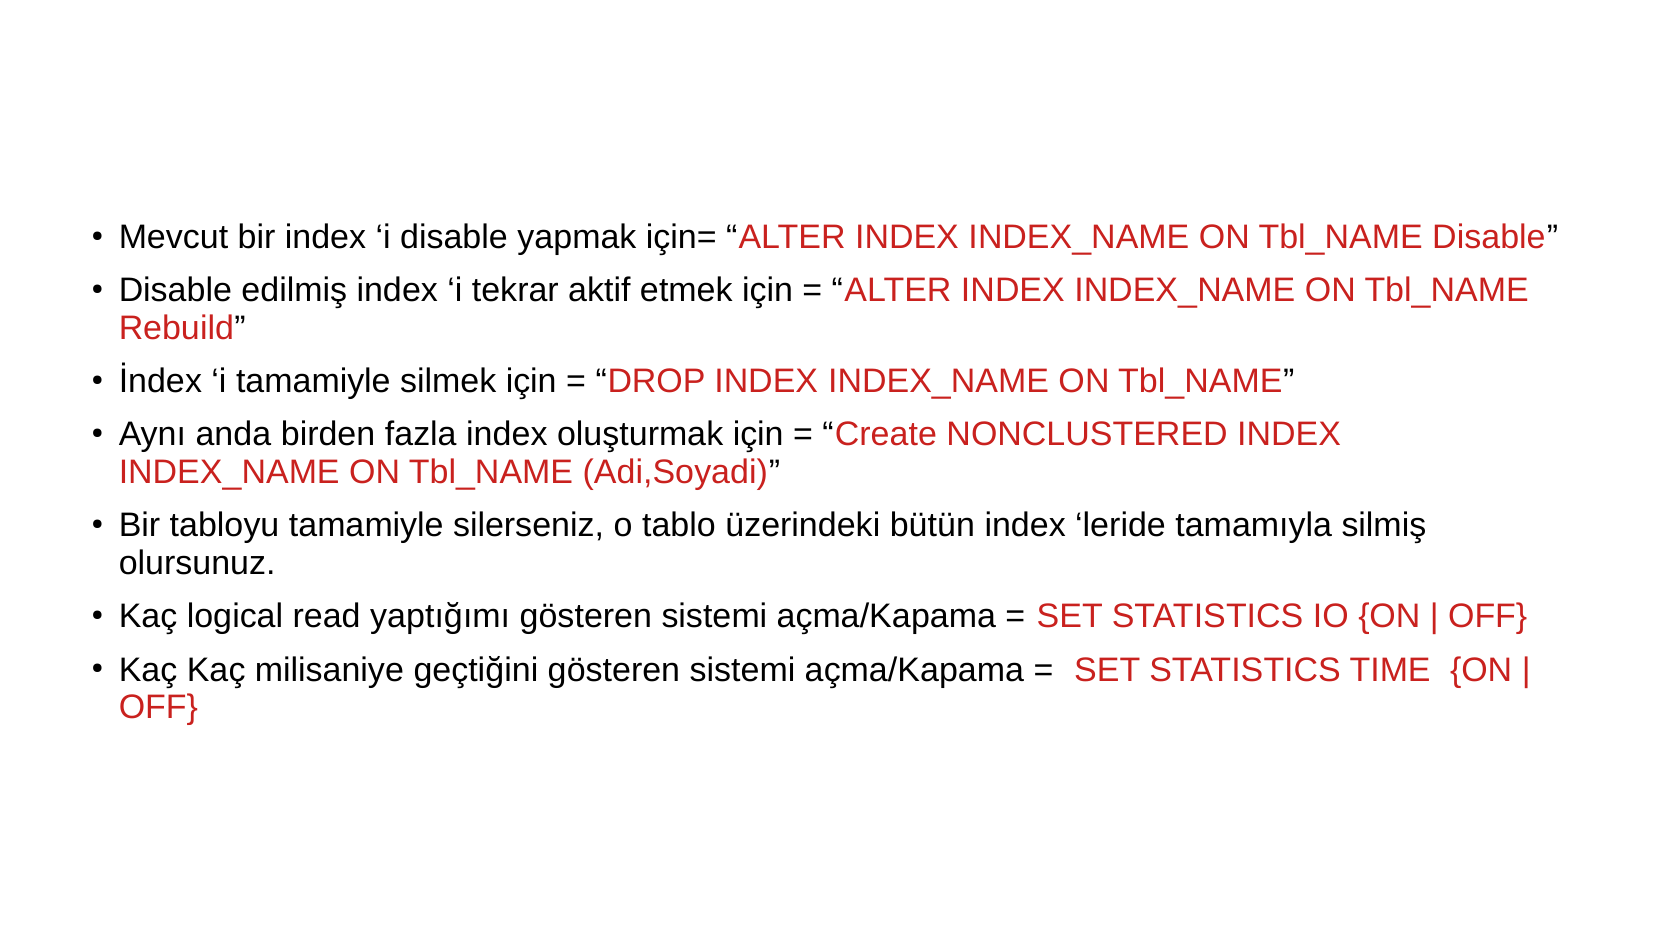

#
Mevcut bir index ‘i disable yapmak için= “ALTER INDEX INDEX_NAME ON Tbl_NAME Disable”
Disable edilmiş index ‘i tekrar aktif etmek için = “ALTER INDEX INDEX_NAME ON Tbl_NAME Rebuild”
İndex ‘i tamamiyle silmek için = “DROP INDEX INDEX_NAME ON Tbl_NAME”
Aynı anda birden fazla index oluşturmak için = “Create NONCLUSTERED INDEX INDEX_NAME ON Tbl_NAME (Adi,Soyadi)”
Bir tabloyu tamamiyle silerseniz, o tablo üzerindeki bütün index ‘leride tamamıyla silmiş olursunuz.
Kaç logical read yaptığımı gösteren sistemi açma/Kapama = SET STATISTICS IO {ON | OFF}
Kaç Kaç milisaniye geçtiğini gösteren sistemi açma/Kapama = SET STATISTICS TIME {ON | OFF}